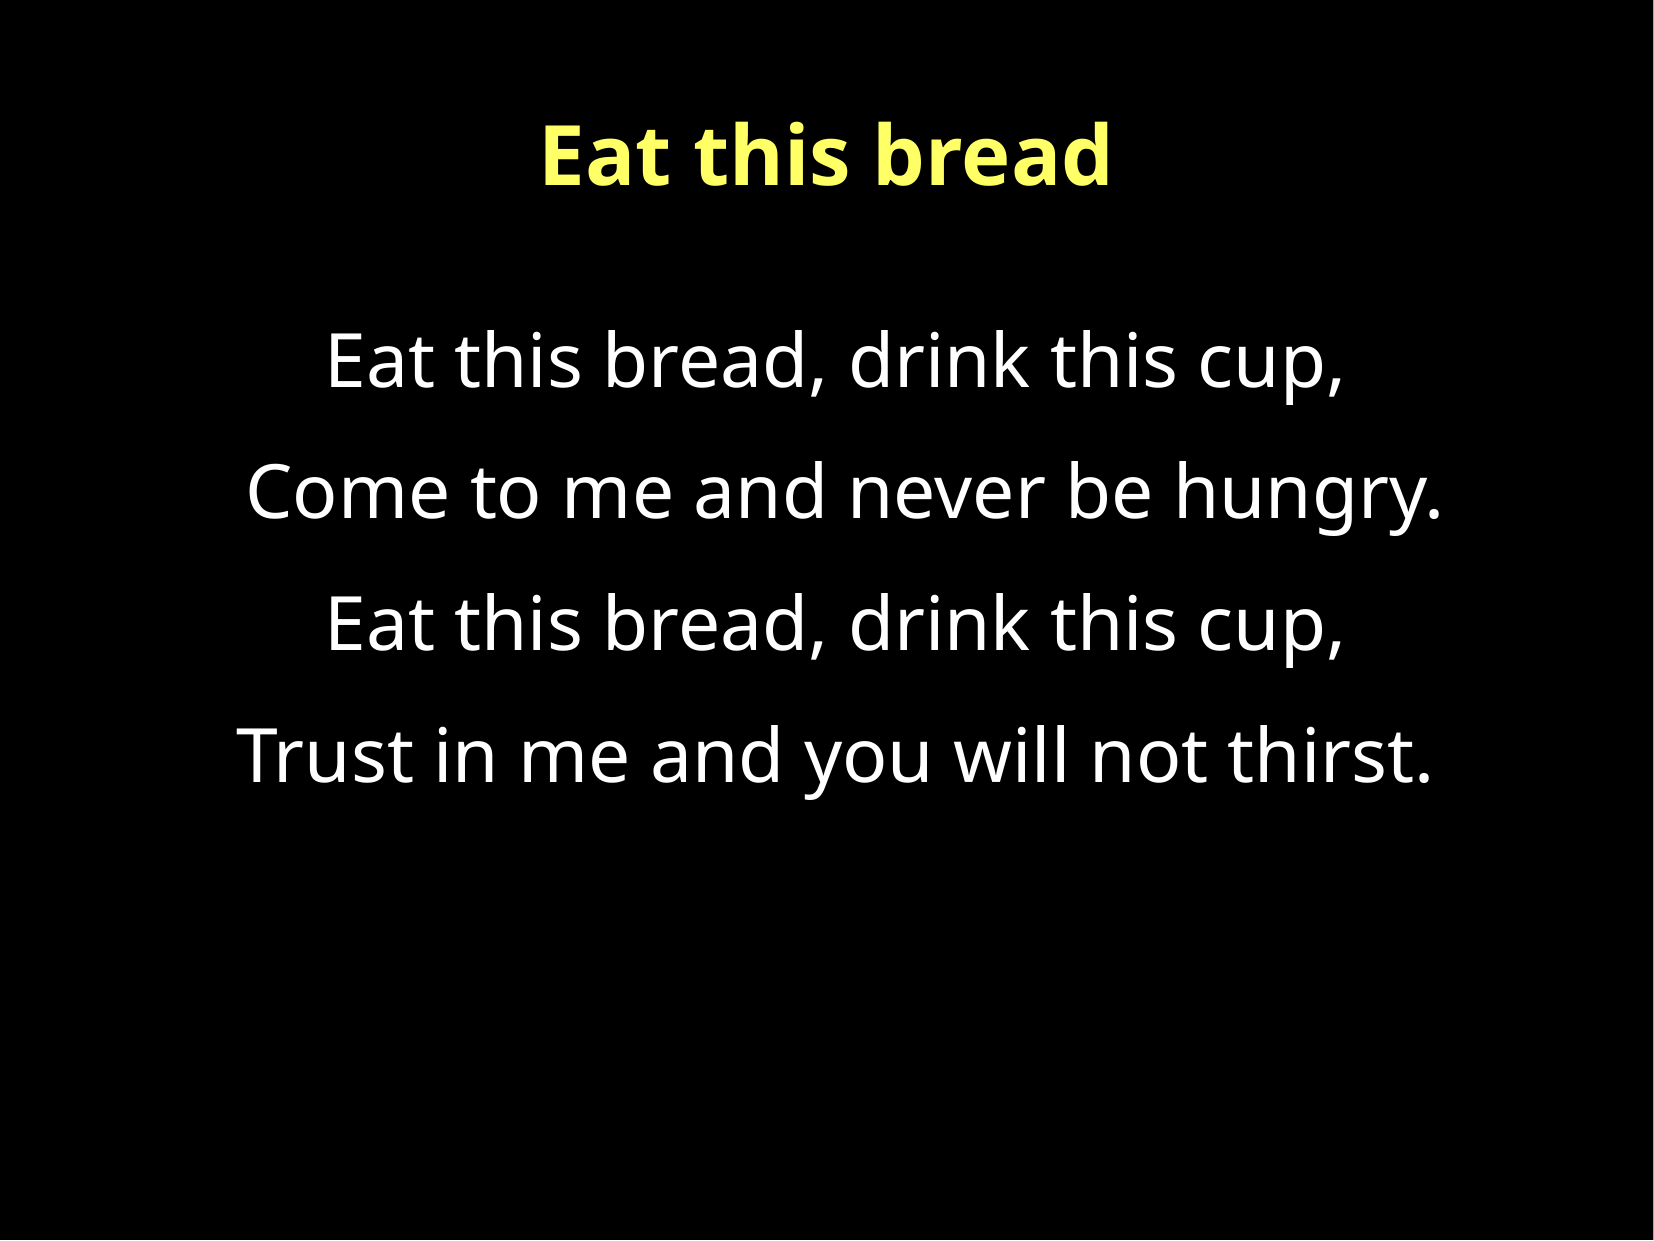

# Eat this bread
Eat this bread, drink this cup,
 Come to me and never be hungry.
Eat this bread, drink this cup,
Trust in me and you will not thirst.